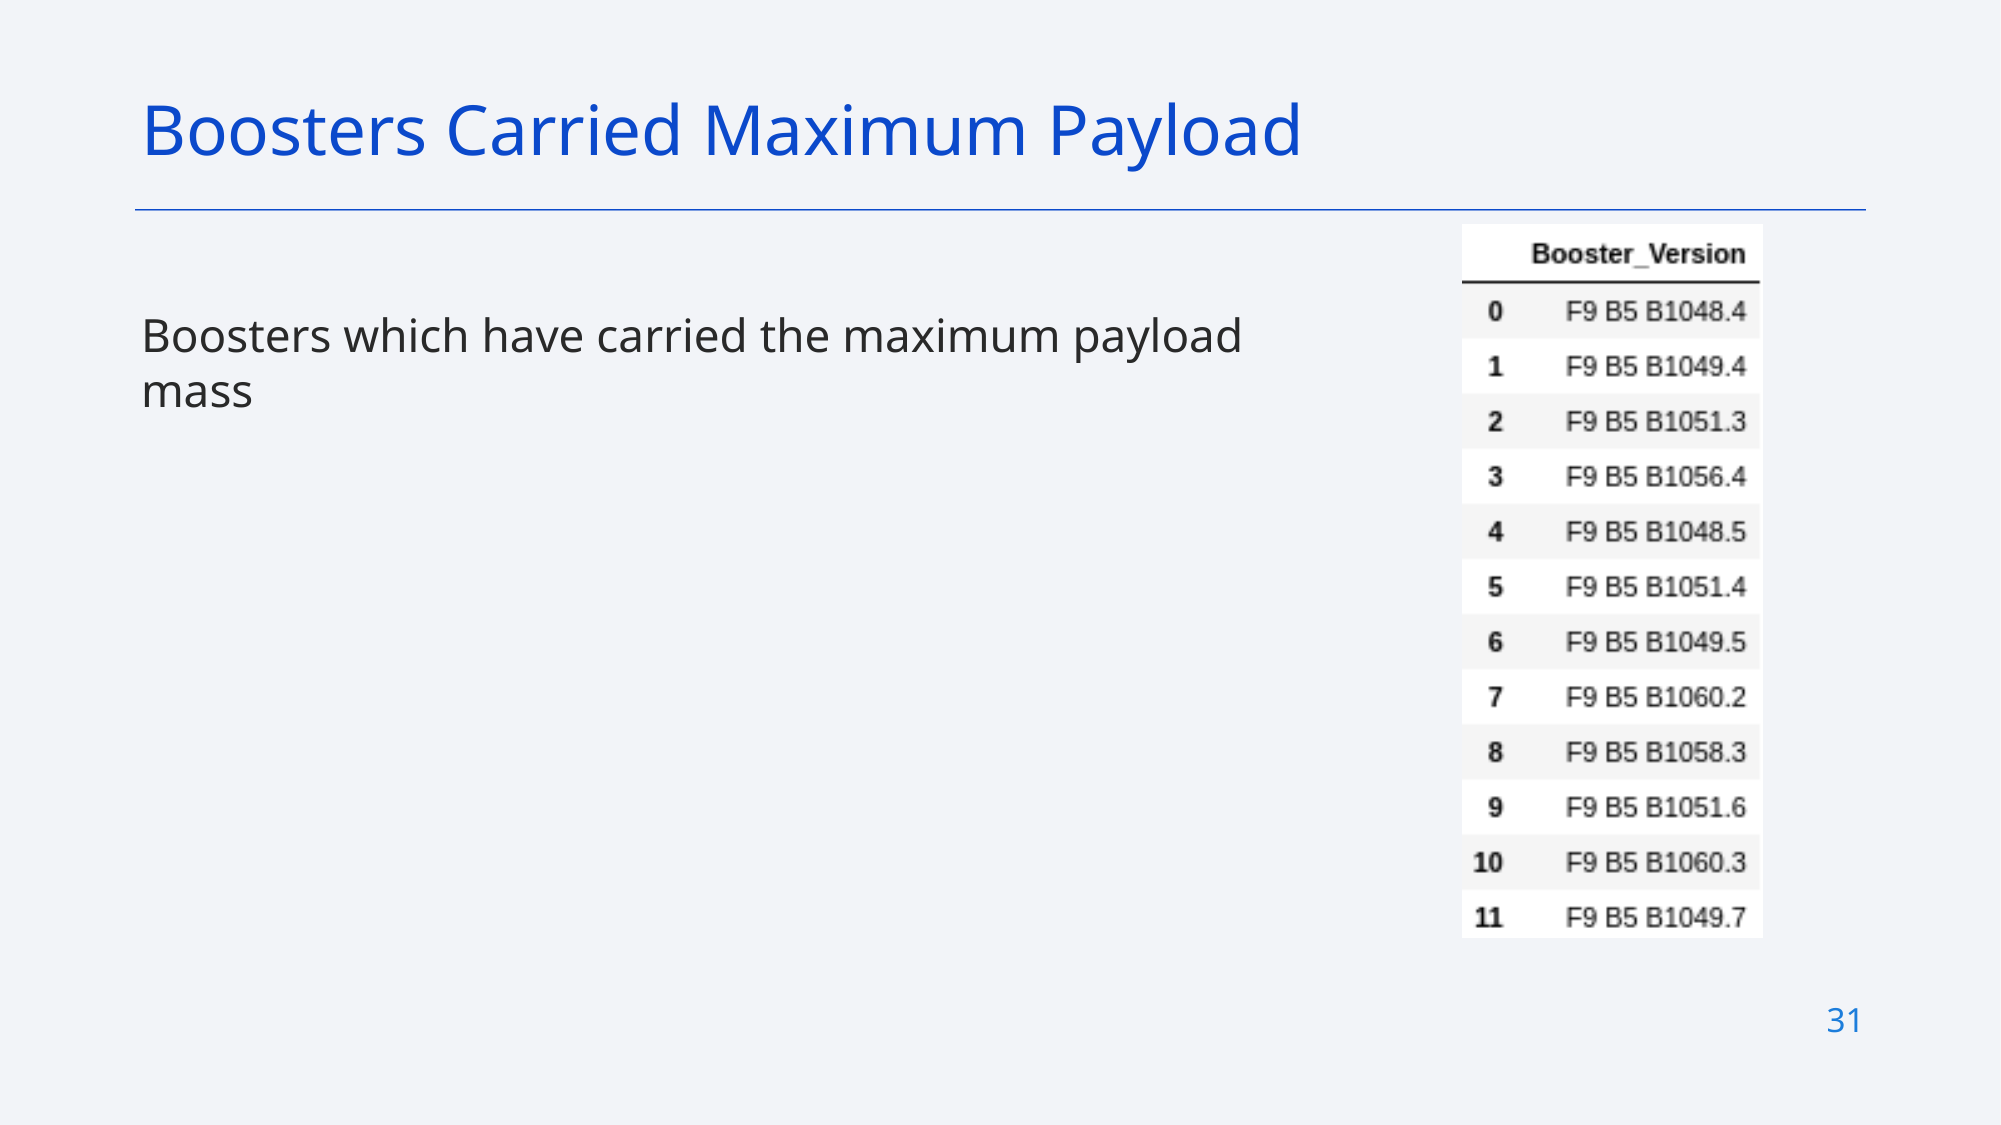

Boosters Carried Maximum Payload
# Boosters which have carried the maximum payload mass